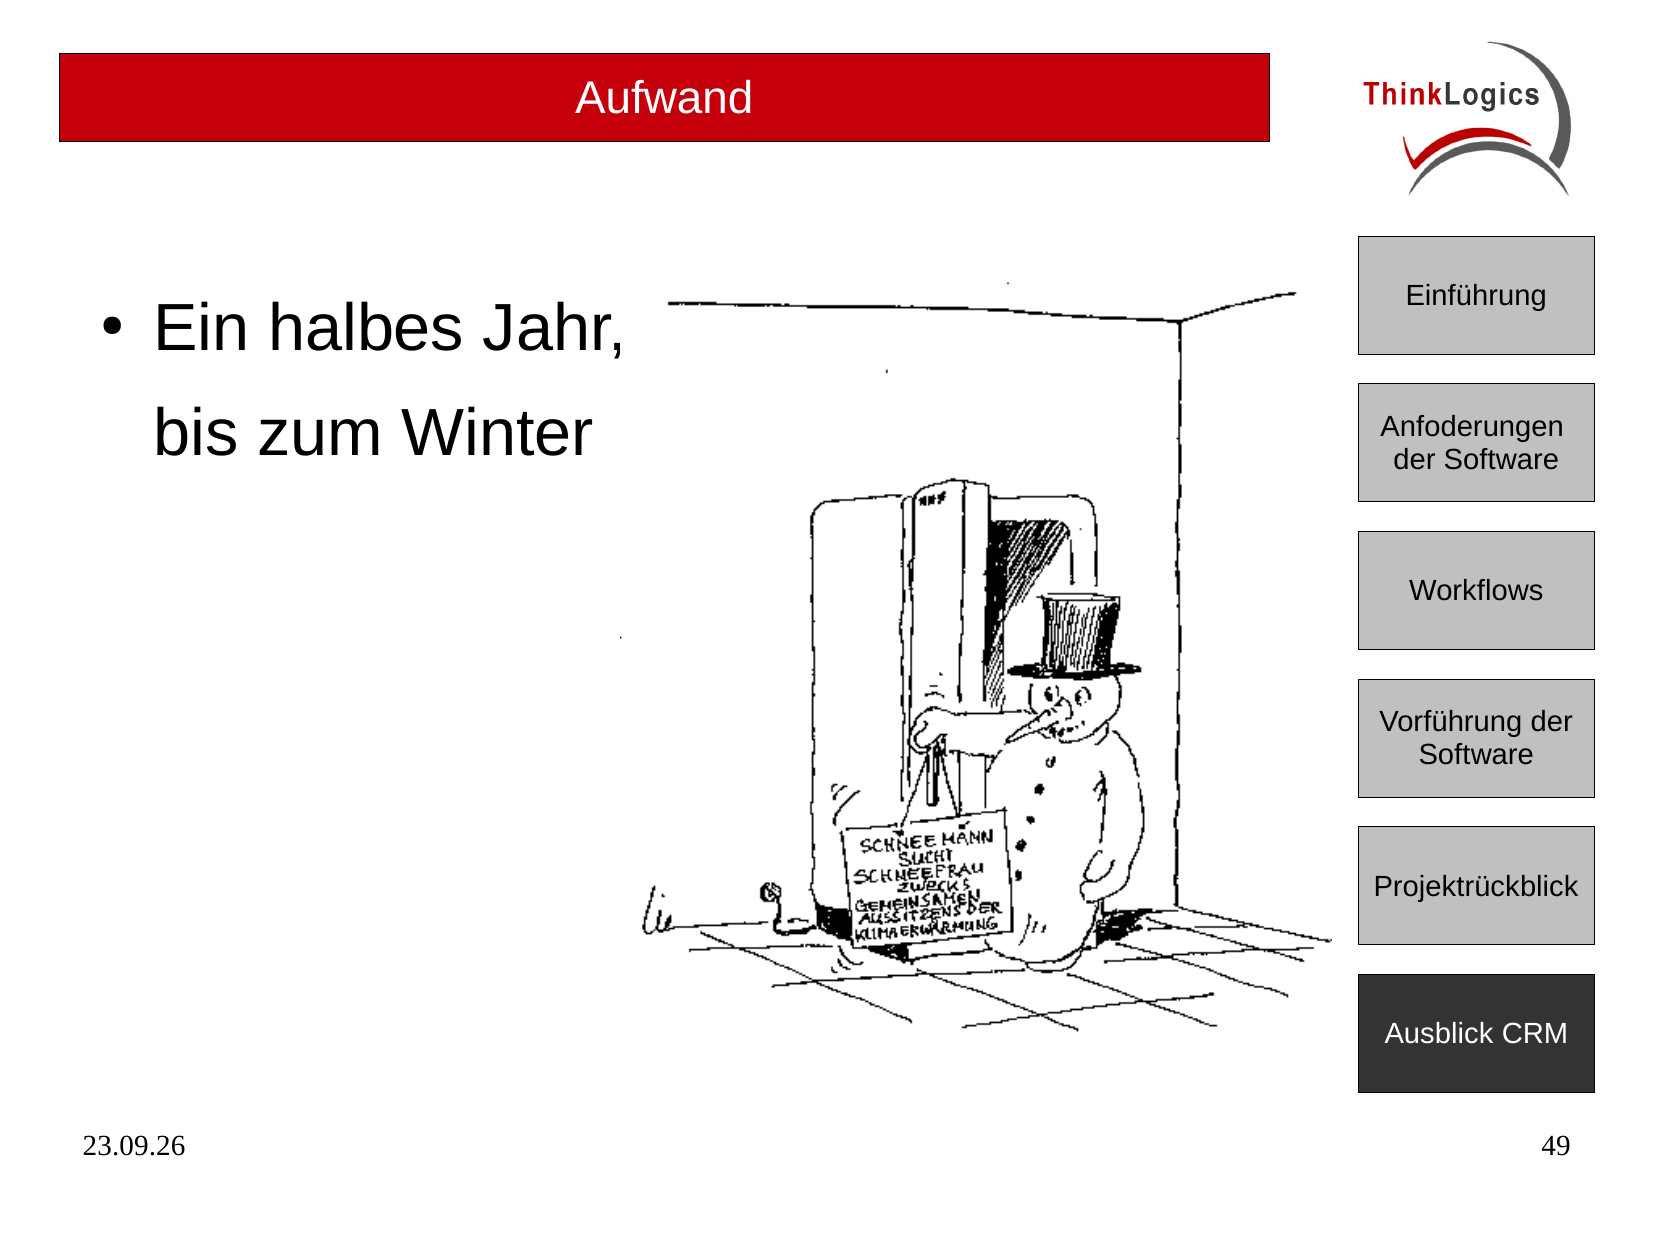

Aufwand
Einführung
# Ein halbes Jahr,
bis zum Winter
Anfoderungen
der Software
Workflows
Vorführung der
Software
Projektrückblick
Ausblick CRM
49